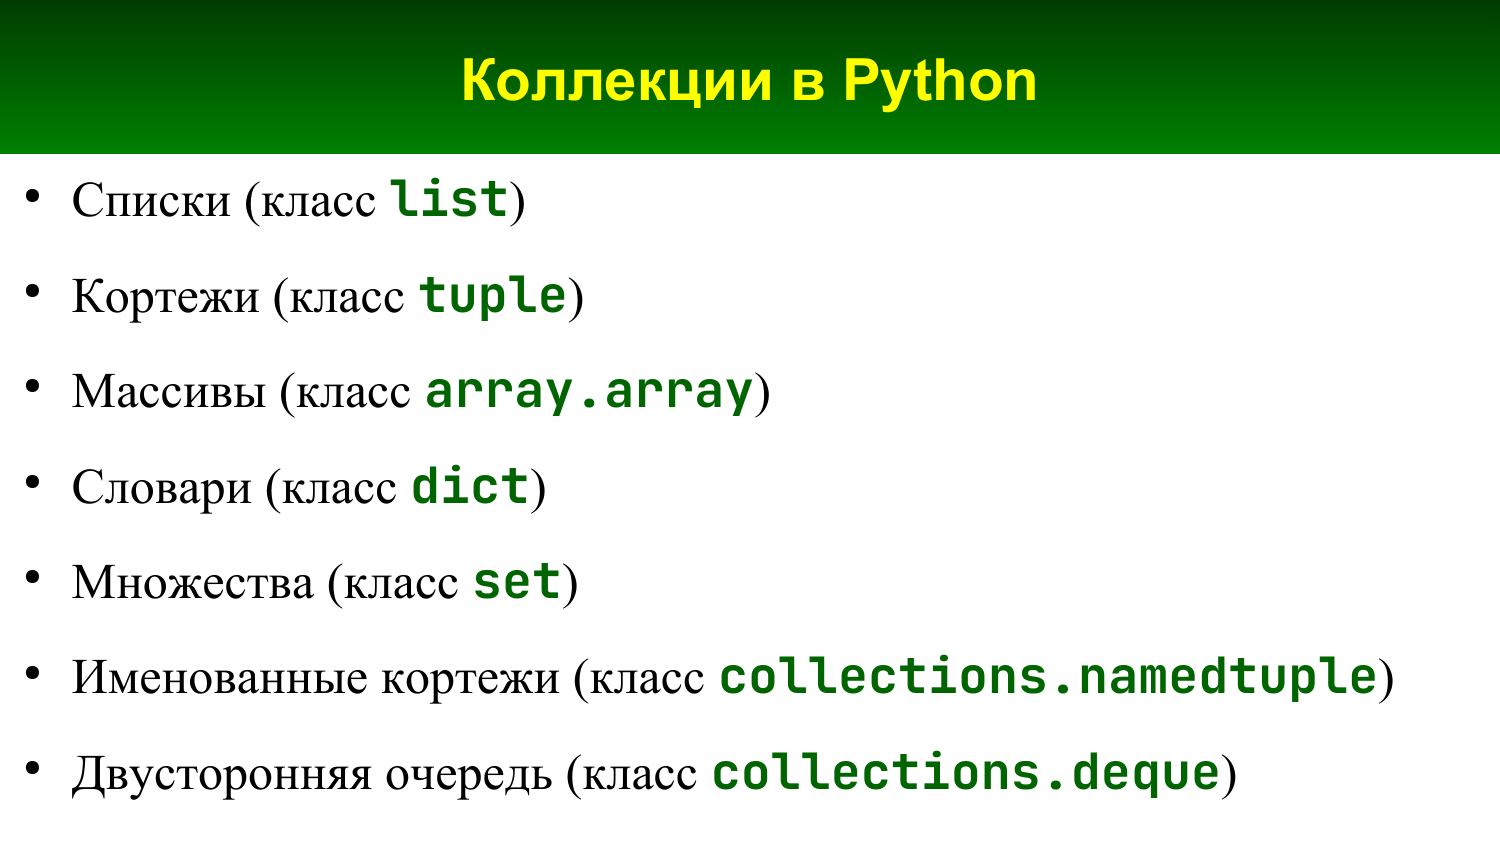

# Коллекции в Python
 Списки (класс list)
 Кортежи (класс tuple)
 Массивы (класс array.array)
 Словари (класс dict)
 Множества (класс set)
 Именованные кортежи (класс collections.namedtuple)
 Двусторонняя очередь (класс collections.deque)